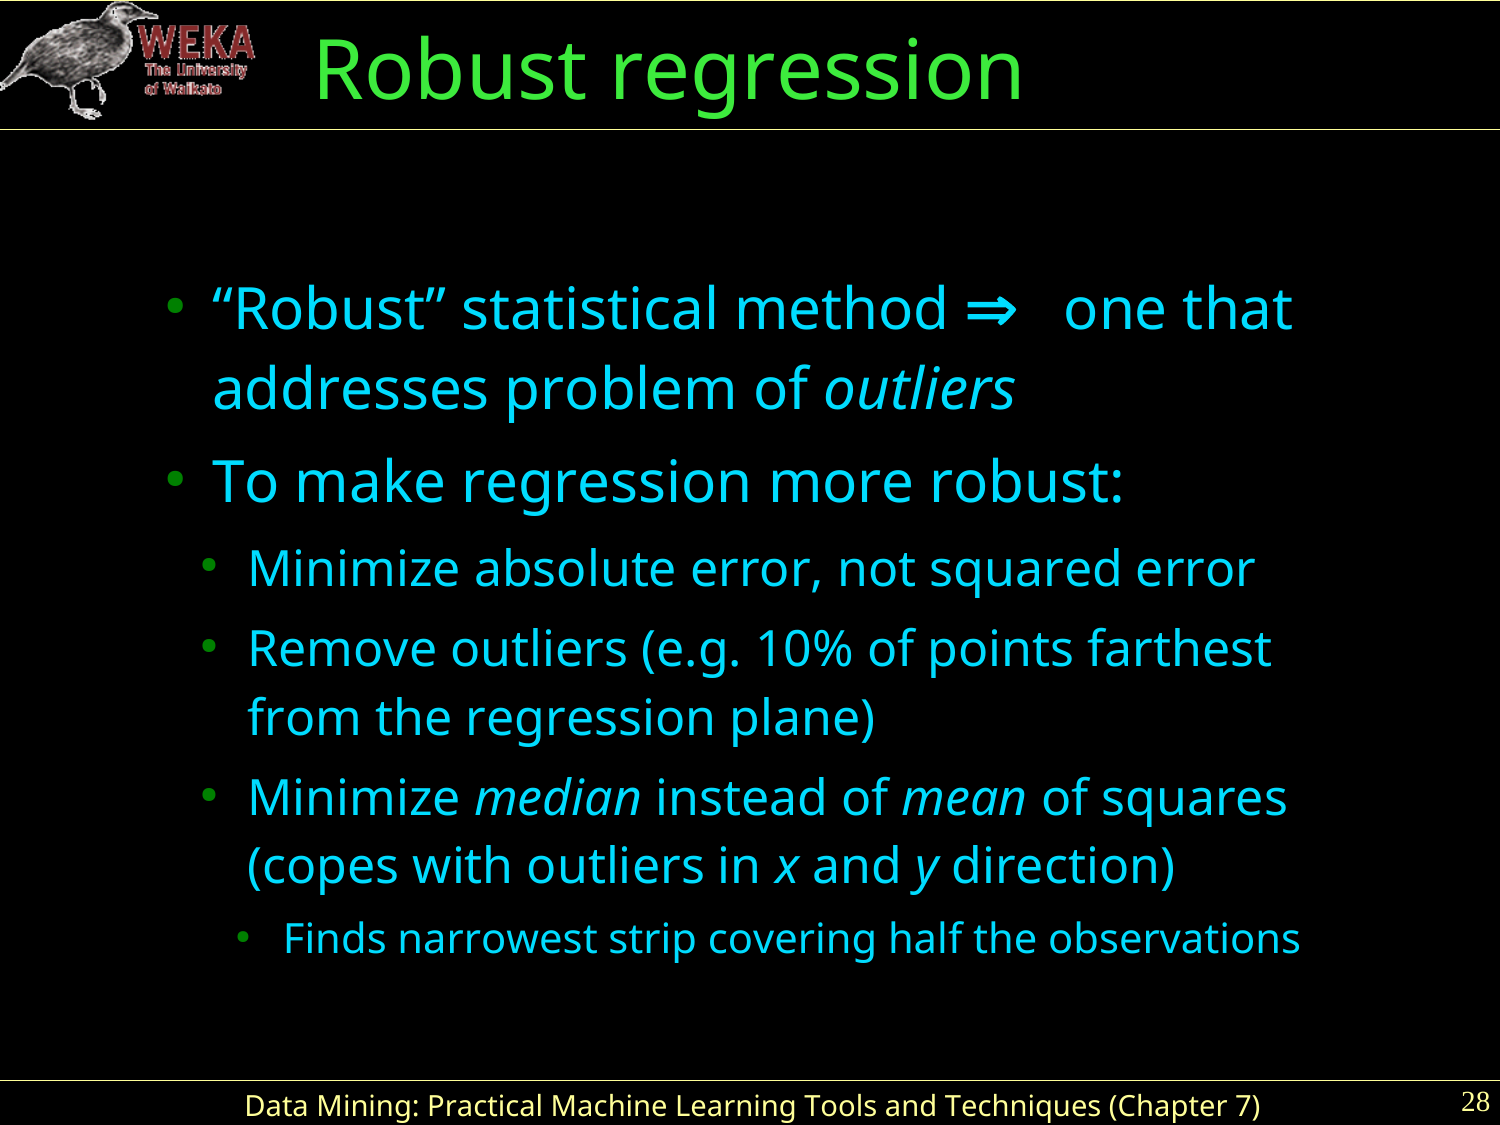

# Robust regression
“Robust” statistical method  one that addresses problem of outliers
To make regression more robust:
Minimize absolute error, not squared error
Remove outliers (e.g. 10% of points farthest from the regression plane)
Minimize median instead of mean of squares (copes with outliers in x and y direction)
Finds narrowest strip covering half the observations
Data Mining: Practical Machine Learning Tools and Techniques (Chapter 7)
28